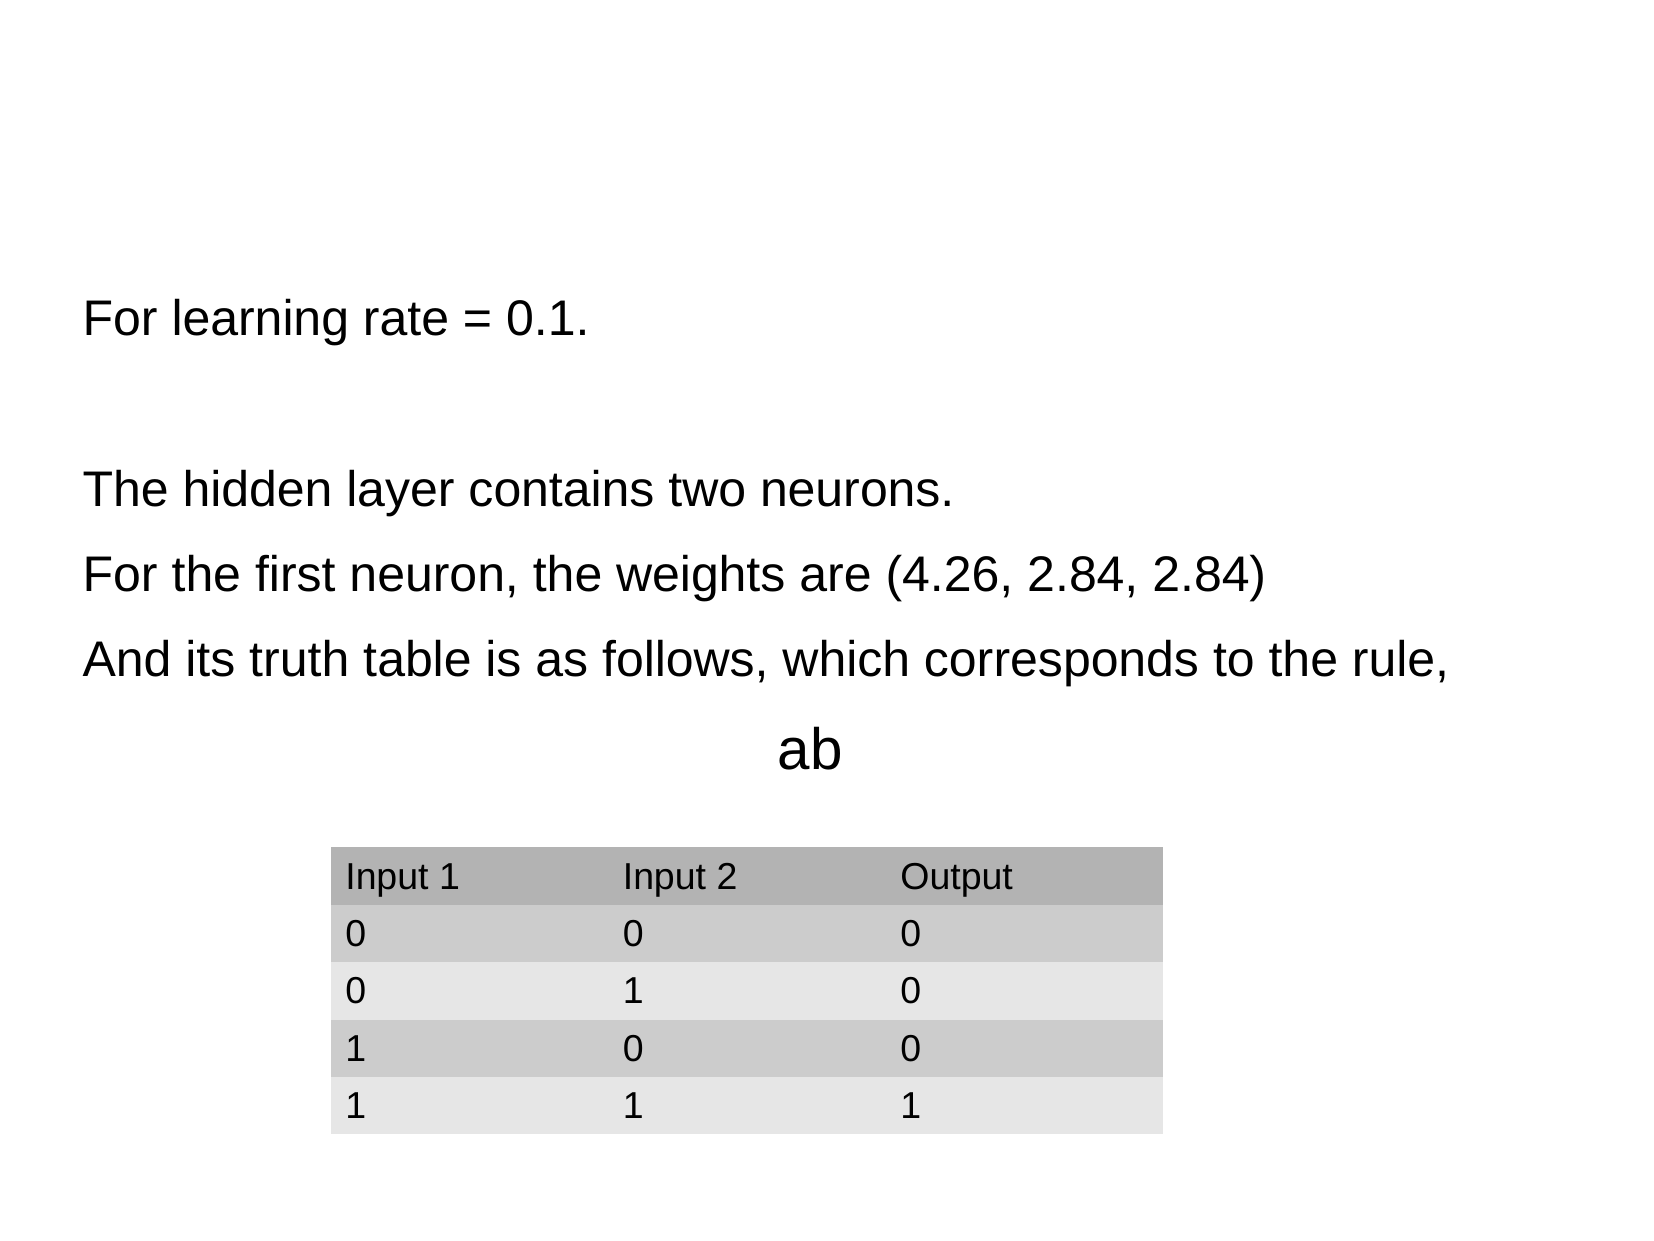

# For learning rate = 0.1.
The hidden layer contains two neurons.
For the first neuron, the weights are (4.26, 2.84, 2.84)
And its truth table is as follows, which corresponds to the rule,
ab
| Input 1 | Input 2 | Output |
| --- | --- | --- |
| 0 | 0 | 0 |
| 0 | 1 | 0 |
| 1 | 0 | 0 |
| 1 | 1 | 1 |